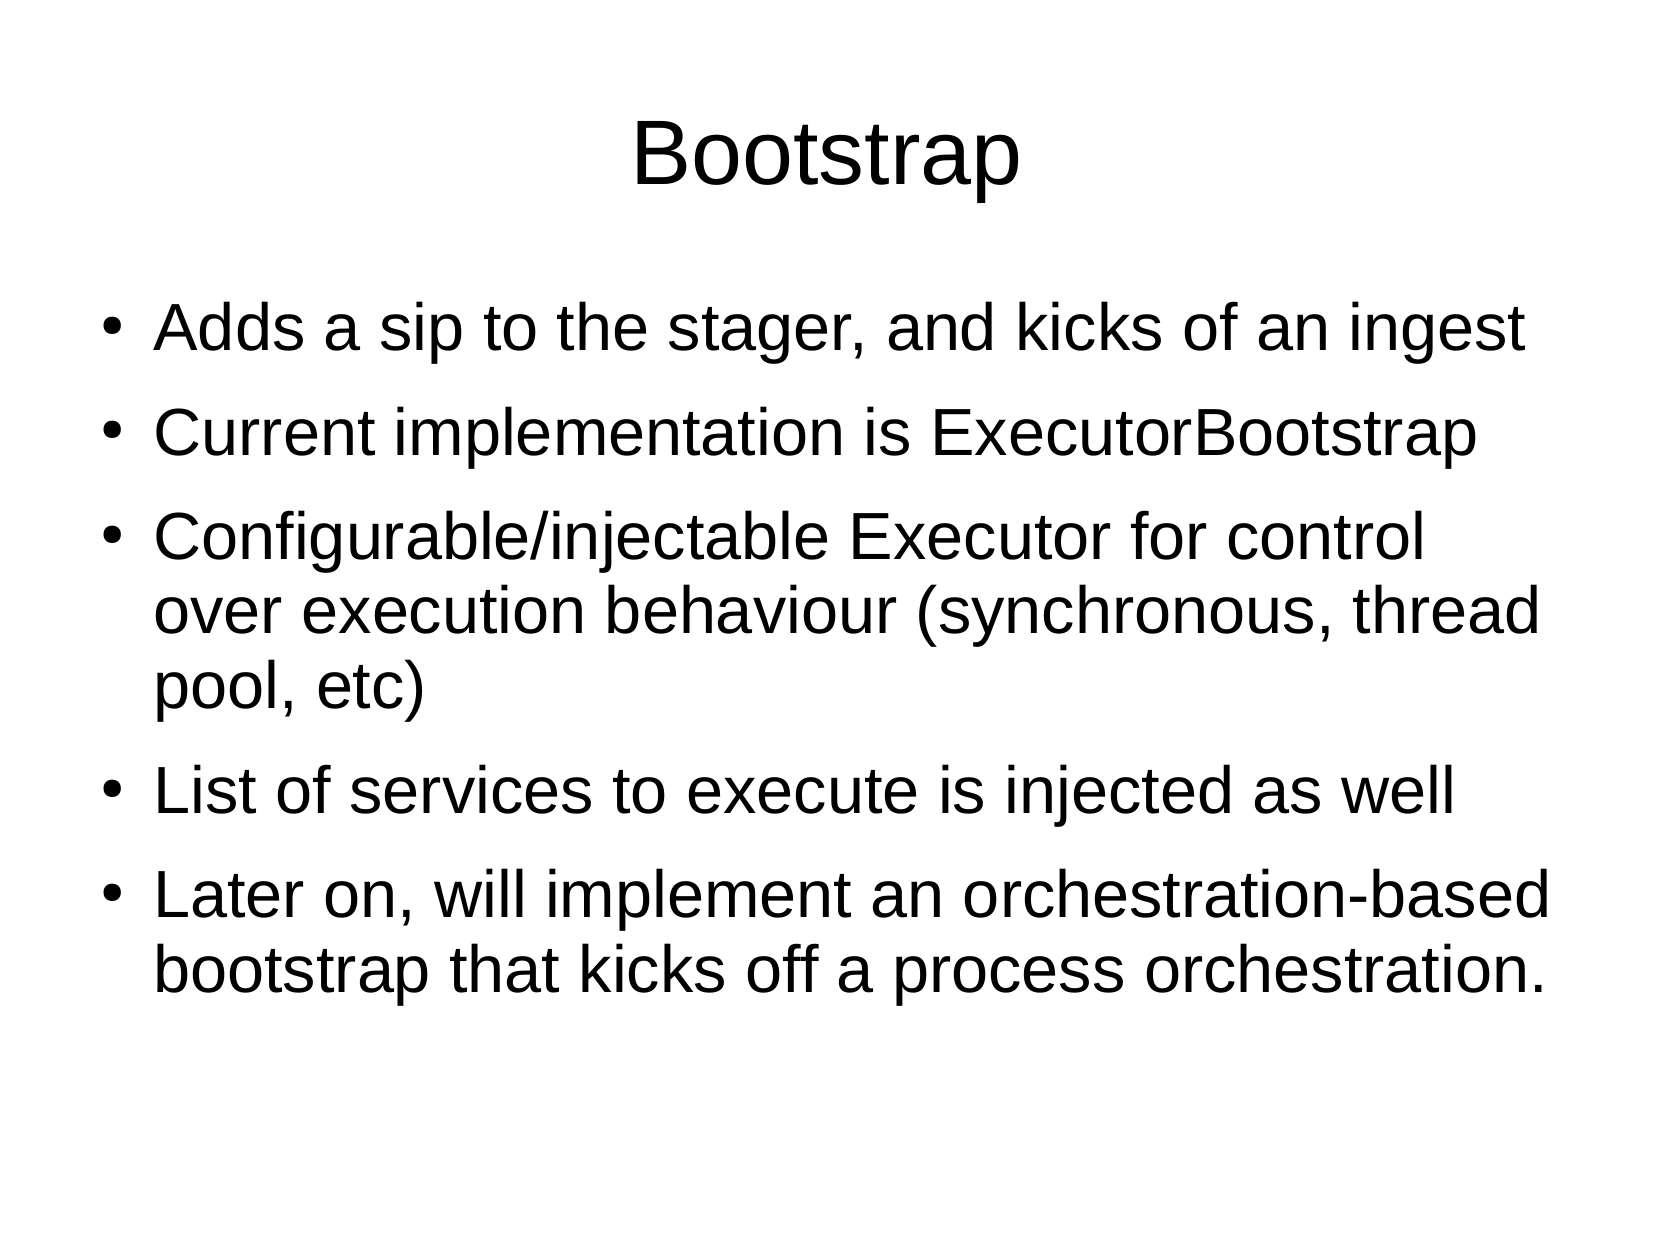

# Bootstrap
Adds a sip to the stager, and kicks of an ingest
Current implementation is ExecutorBootstrap
Configurable/injectable Executor for control over execution behaviour (synchronous, thread pool, etc)
List of services to execute is injected as well
Later on, will implement an orchestration-based bootstrap that kicks off a process orchestration.